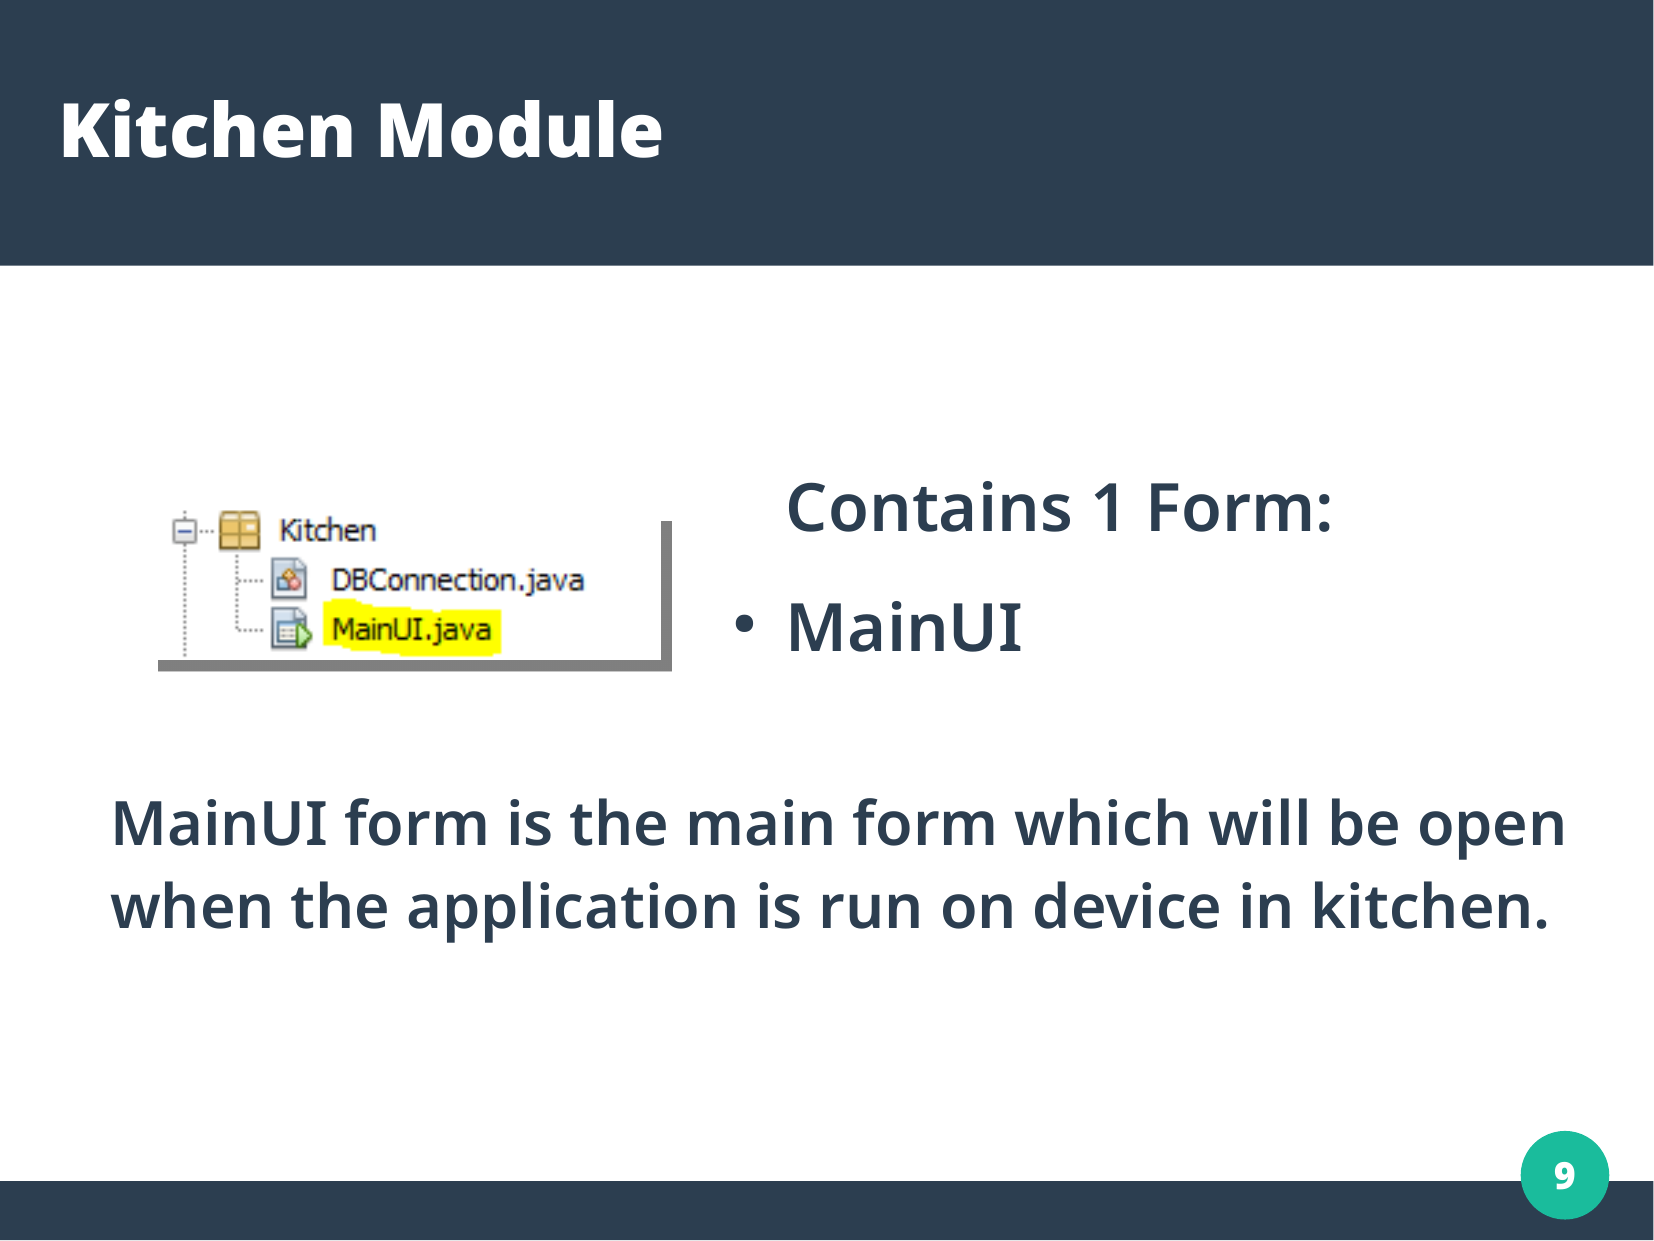

# Kitchen Module
Contains 1 Form:
MainUI
MainUI form is the main form which will be open when the application is run on device in kitchen.
9